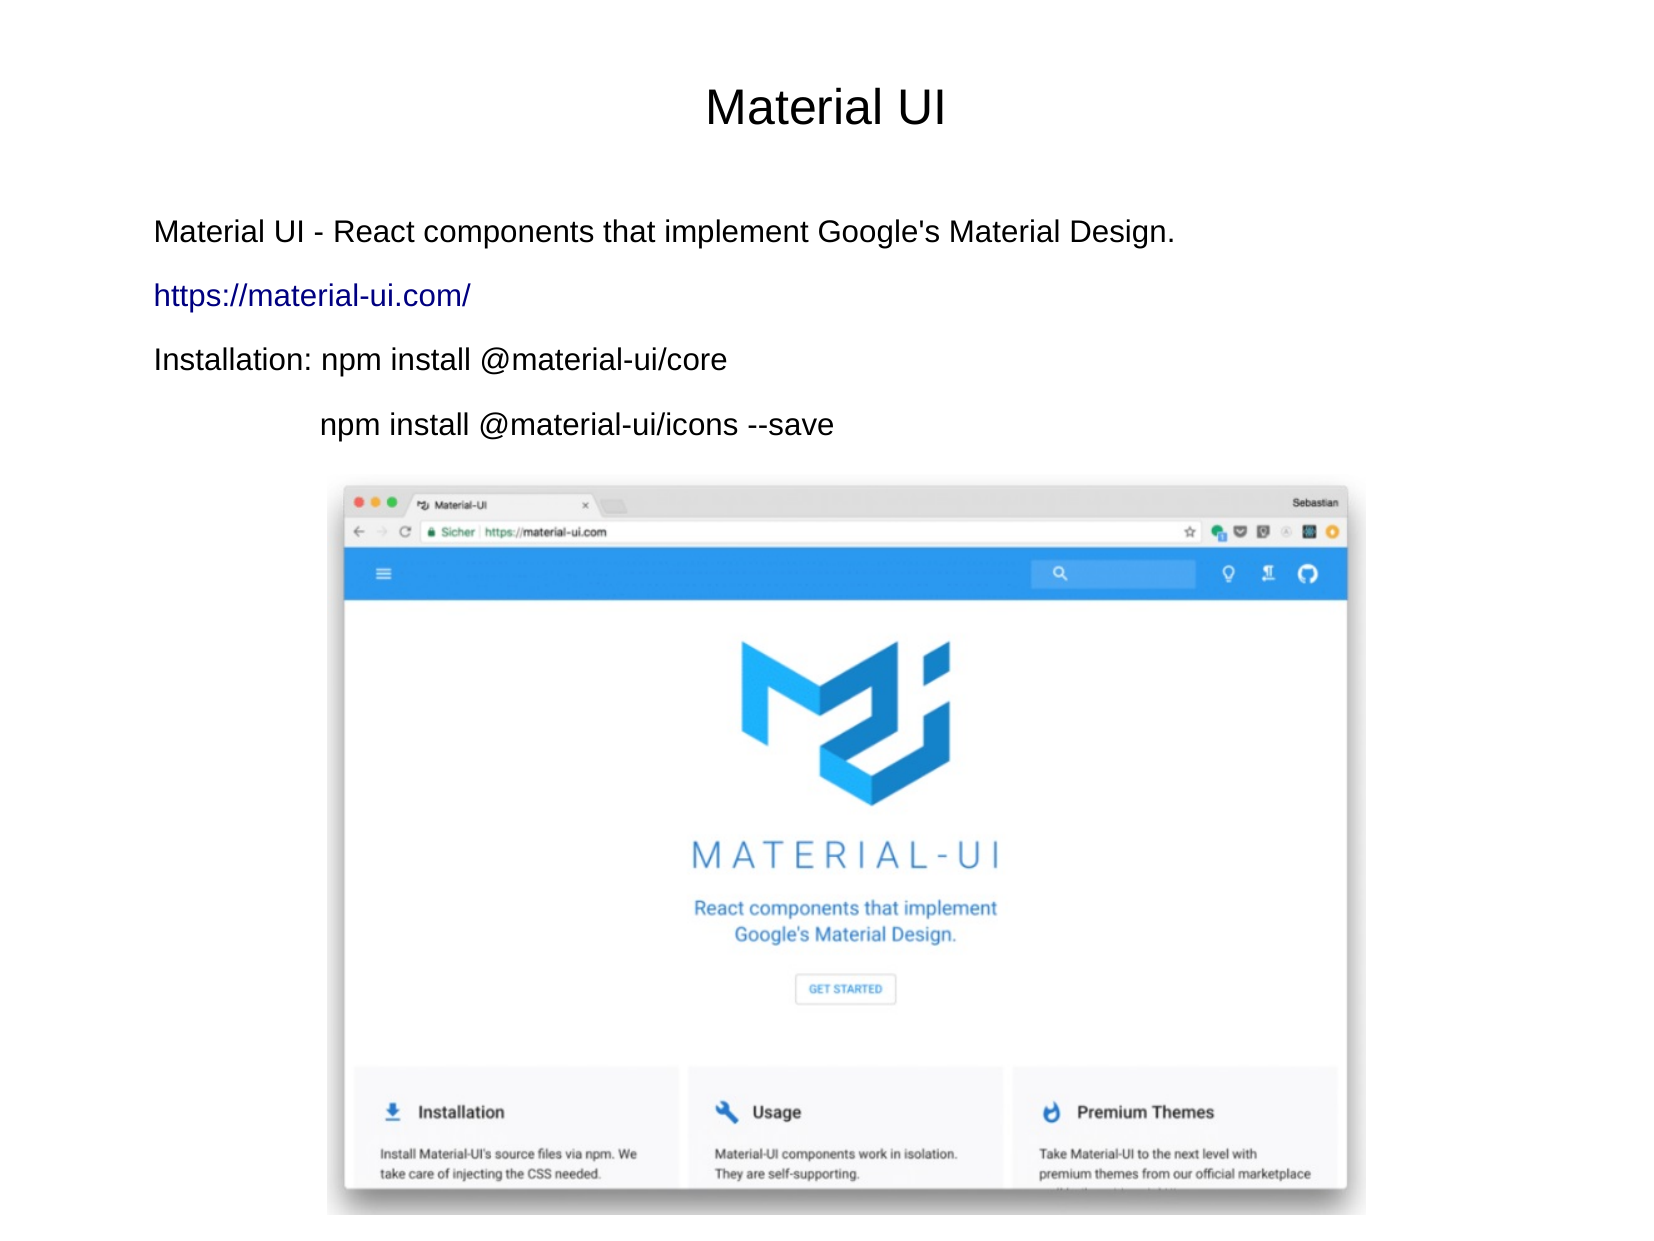

# Material UI
Material UI - React components that implement Google's Material Design.
https://material-ui.com/
Installation: npm install @material-ui/core
 npm install @material-ui/icons --save